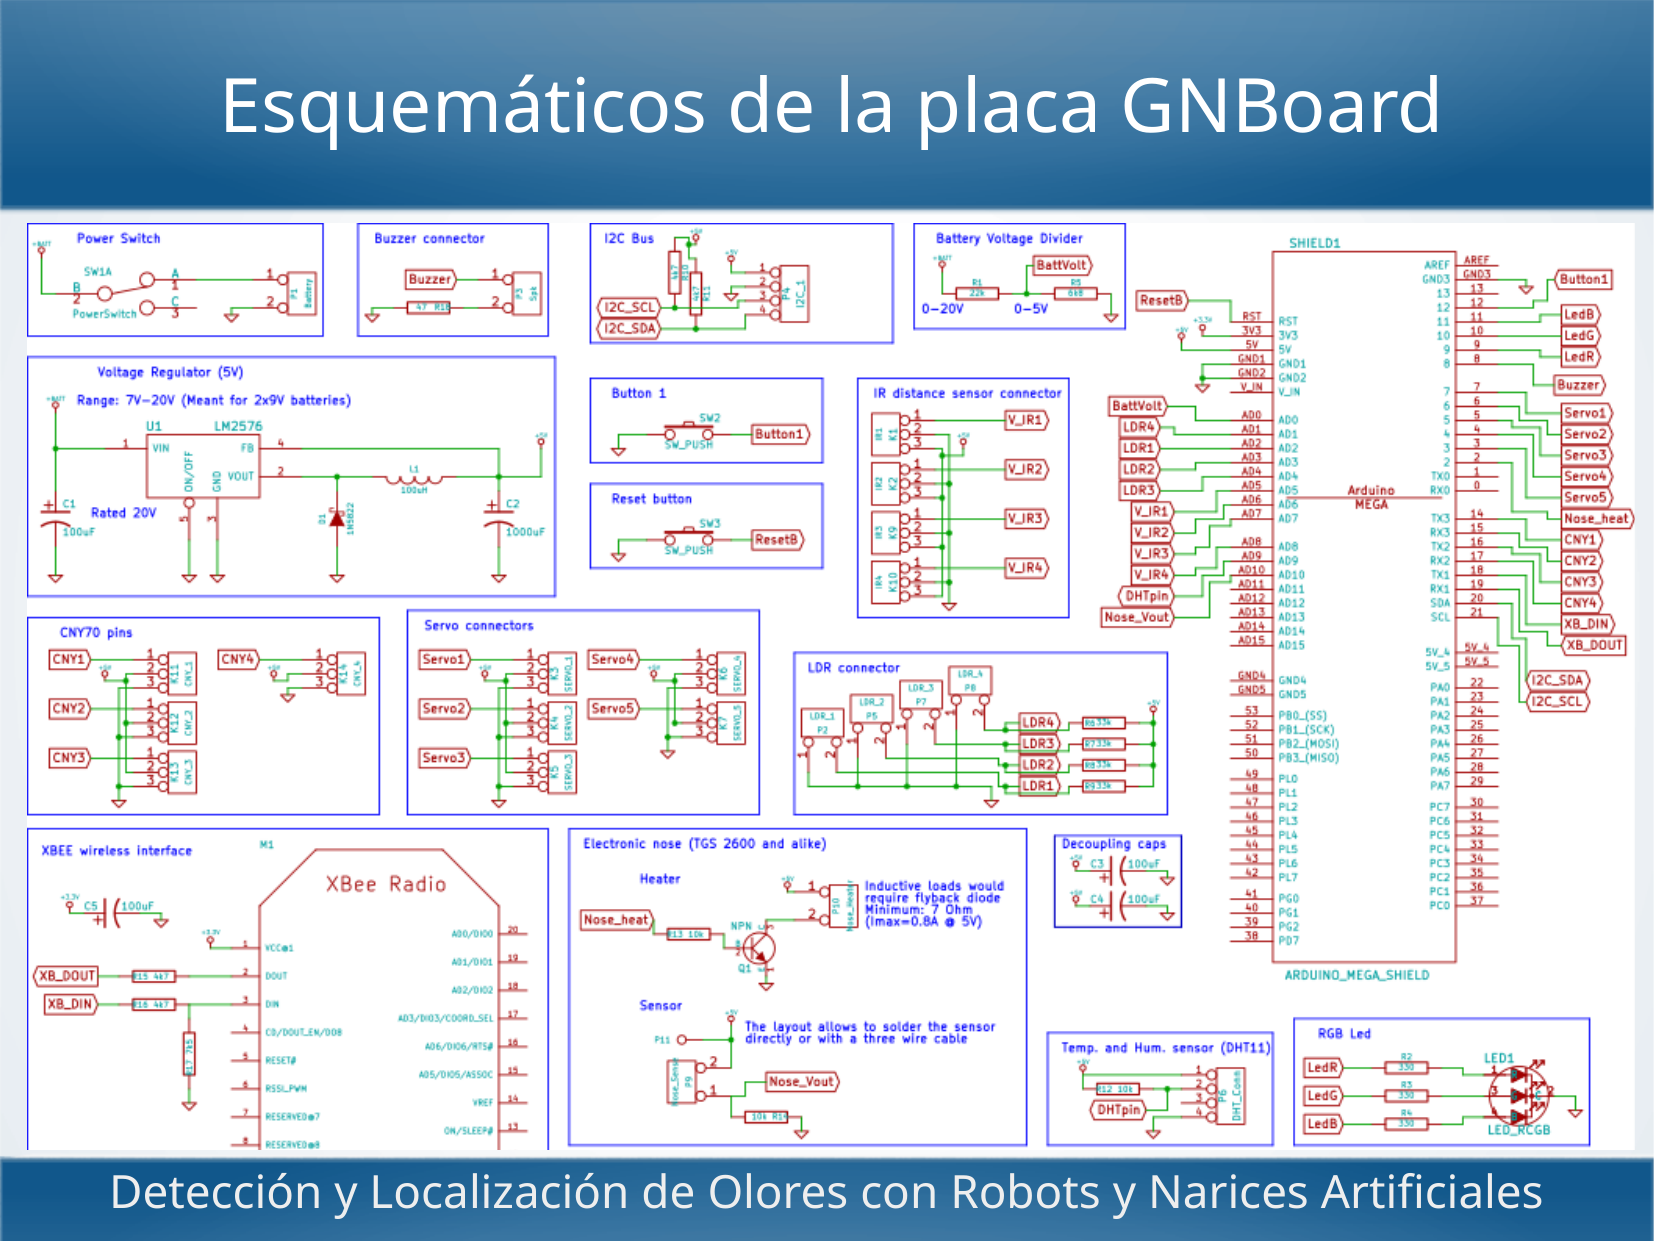

# Esquemáticos de la placa GNBoard
Detección y Localización de Olores con Robots y Narices Artificiales